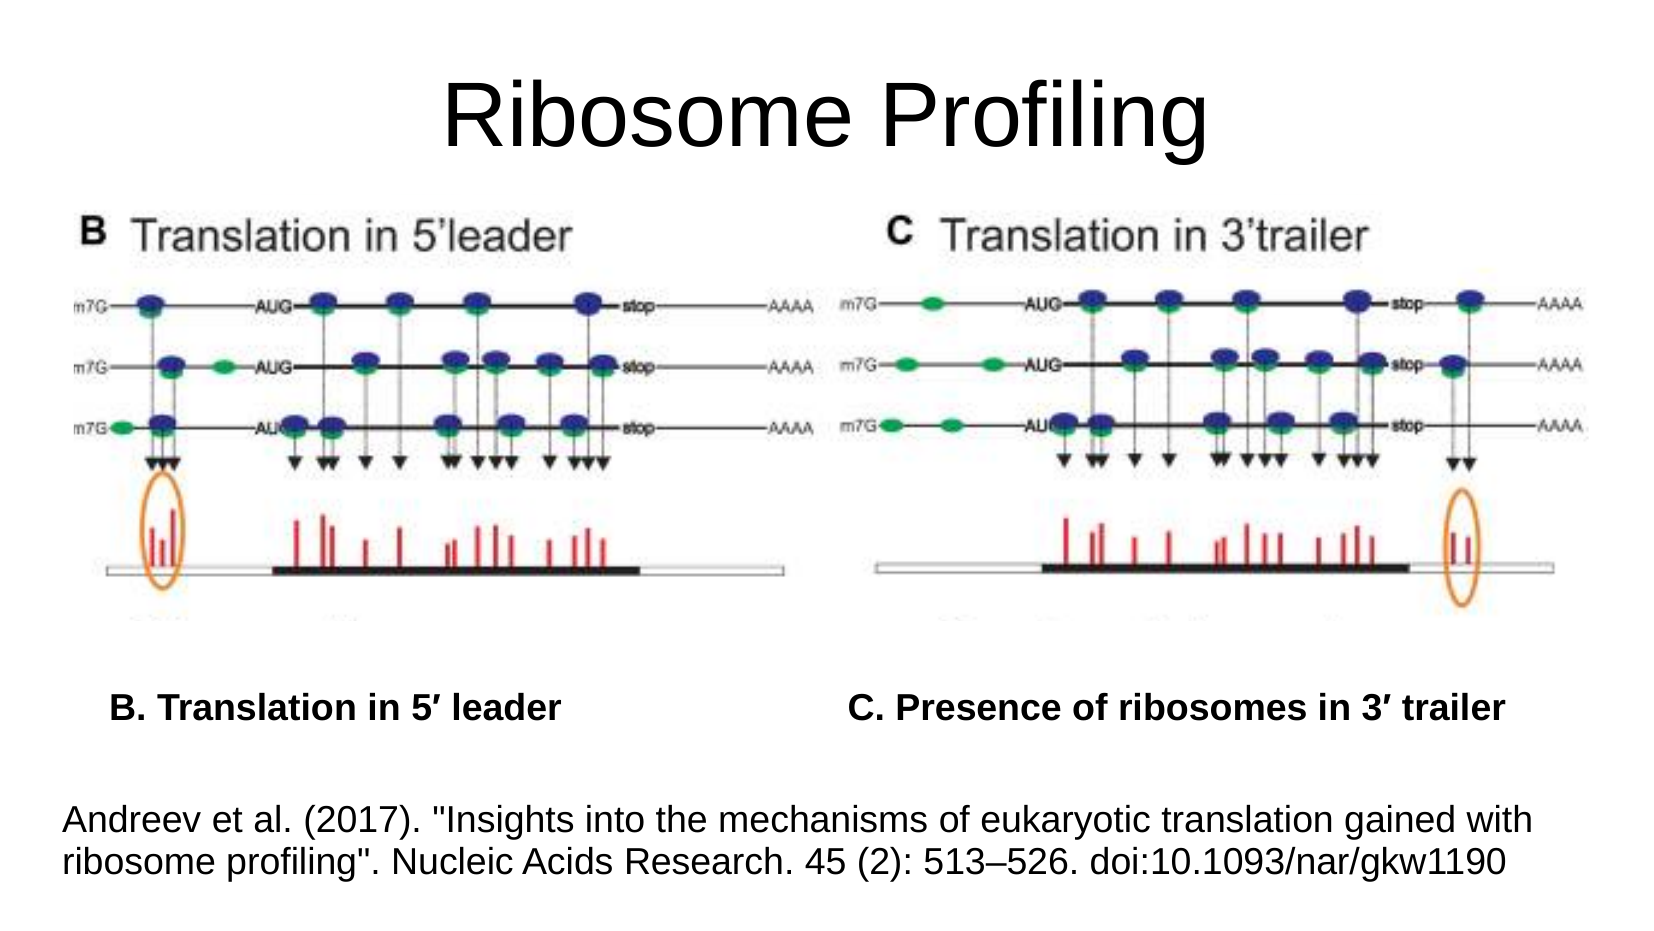

# Ribosome Profiling
B. Translation in 5′ leader				C. Presence of ribosomes in 3′ trailer
Andreev et al. (2017). "Insights into the mechanisms of eukaryotic translation gained with ribosome profiling". Nucleic Acids Research. 45 (2): 513–526. doi:10.1093/nar/gkw1190